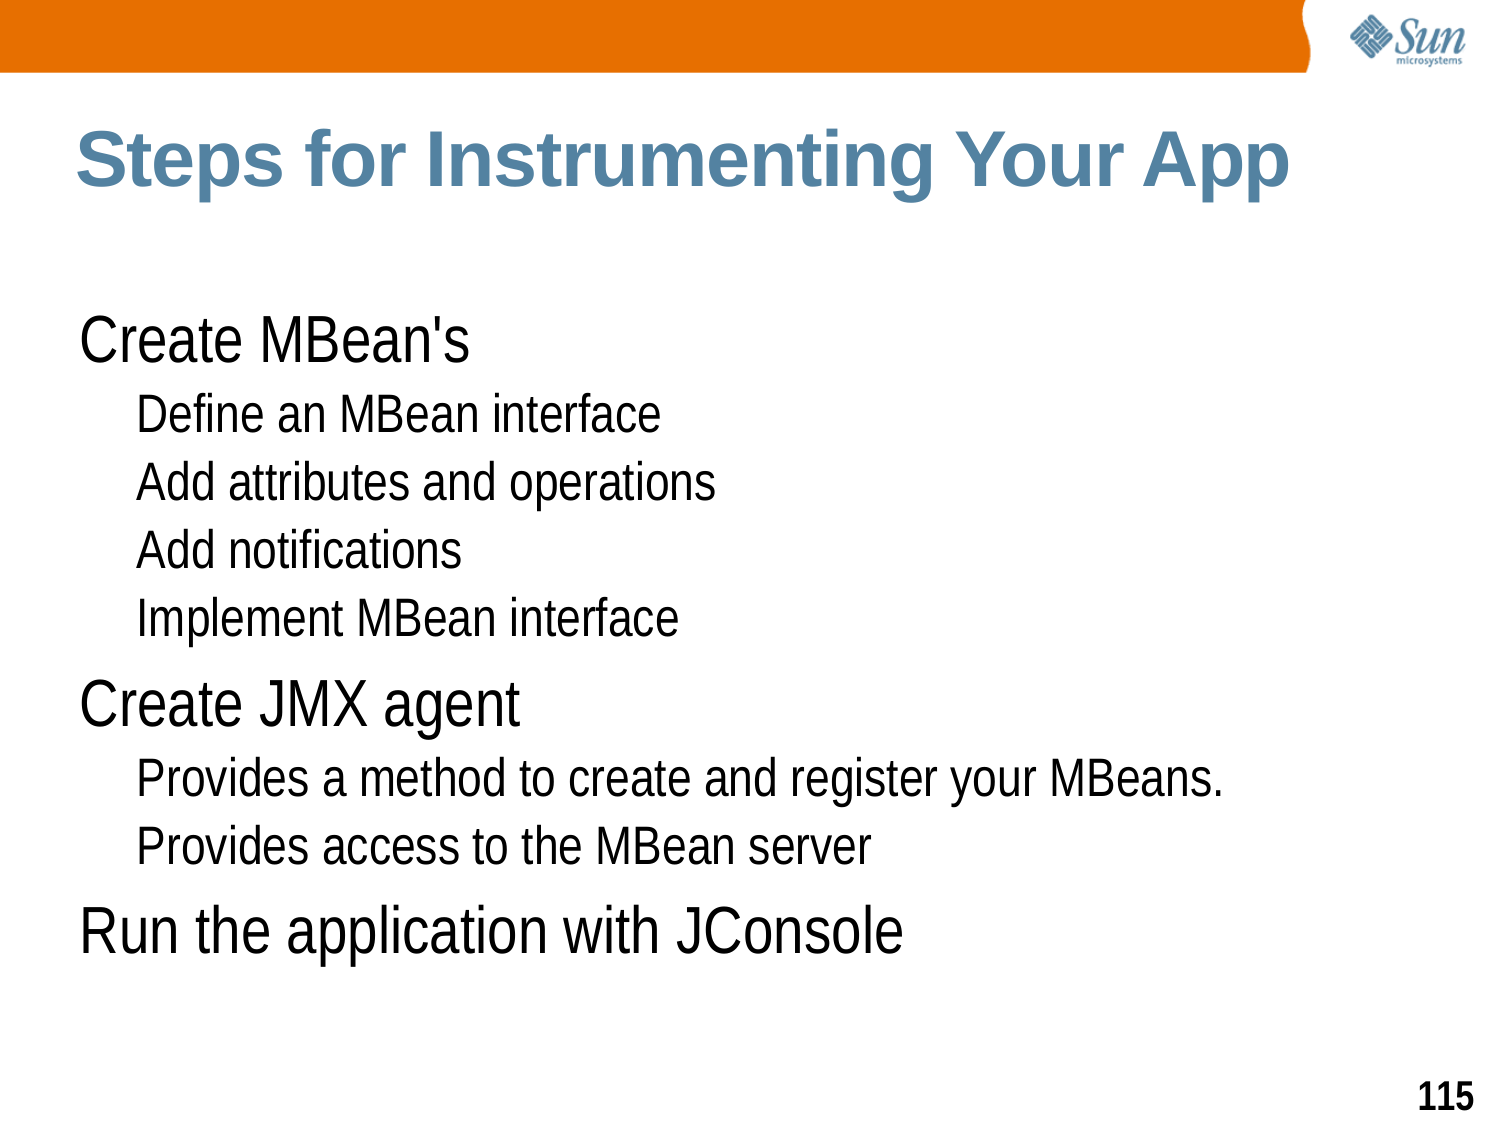

# Steps for Instrumenting Your App
Create MBean's
Define an MBean interface
Add attributes and operations
Add notifications
Implement MBean interface
Create JMX agent
Provides a method to create and register your MBeans.
Provides access to the MBean server
Run the application with JConsole